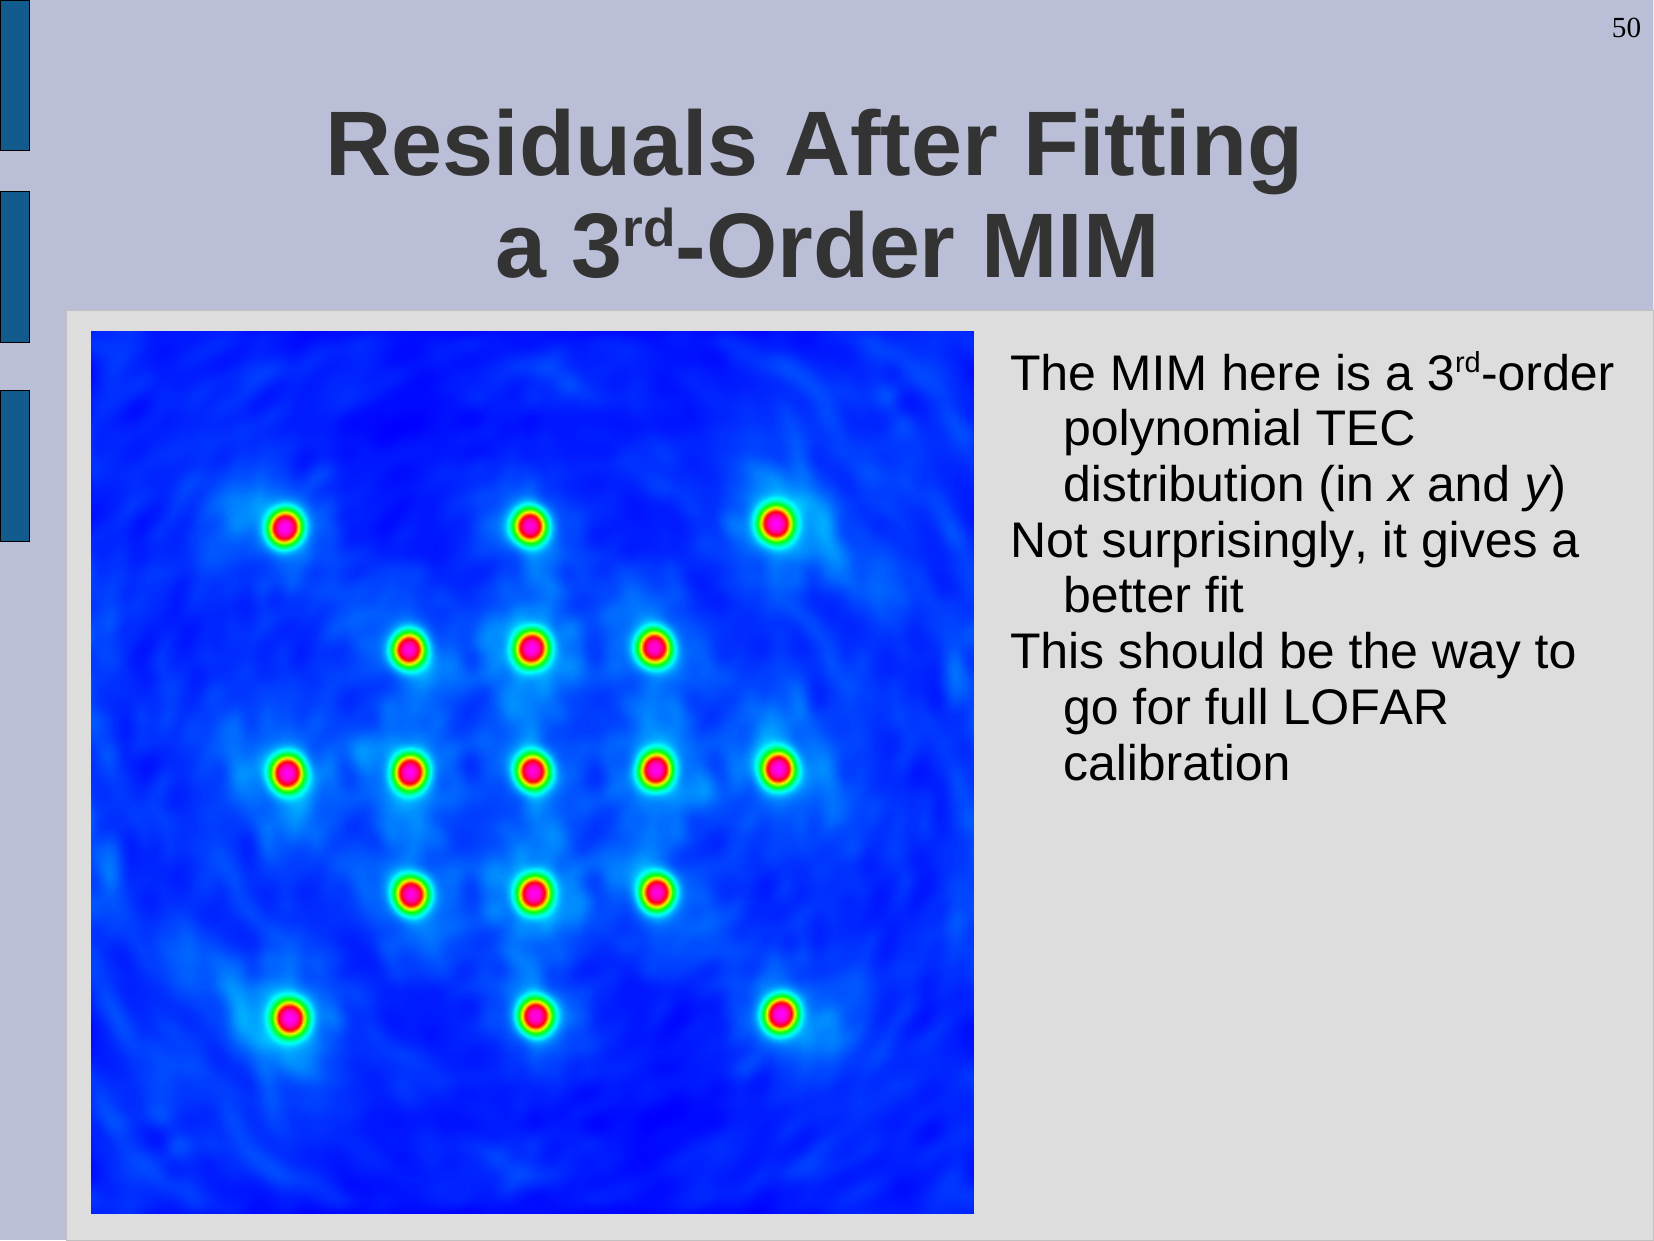

50
# Residuals After Fitting a 3rd-Order MIM
The MIM here is a 3rd-order polynomial TEC distribution (in x and y)
Not surprisingly, it gives a better fit
This should be the way to go for full LOFAR calibration